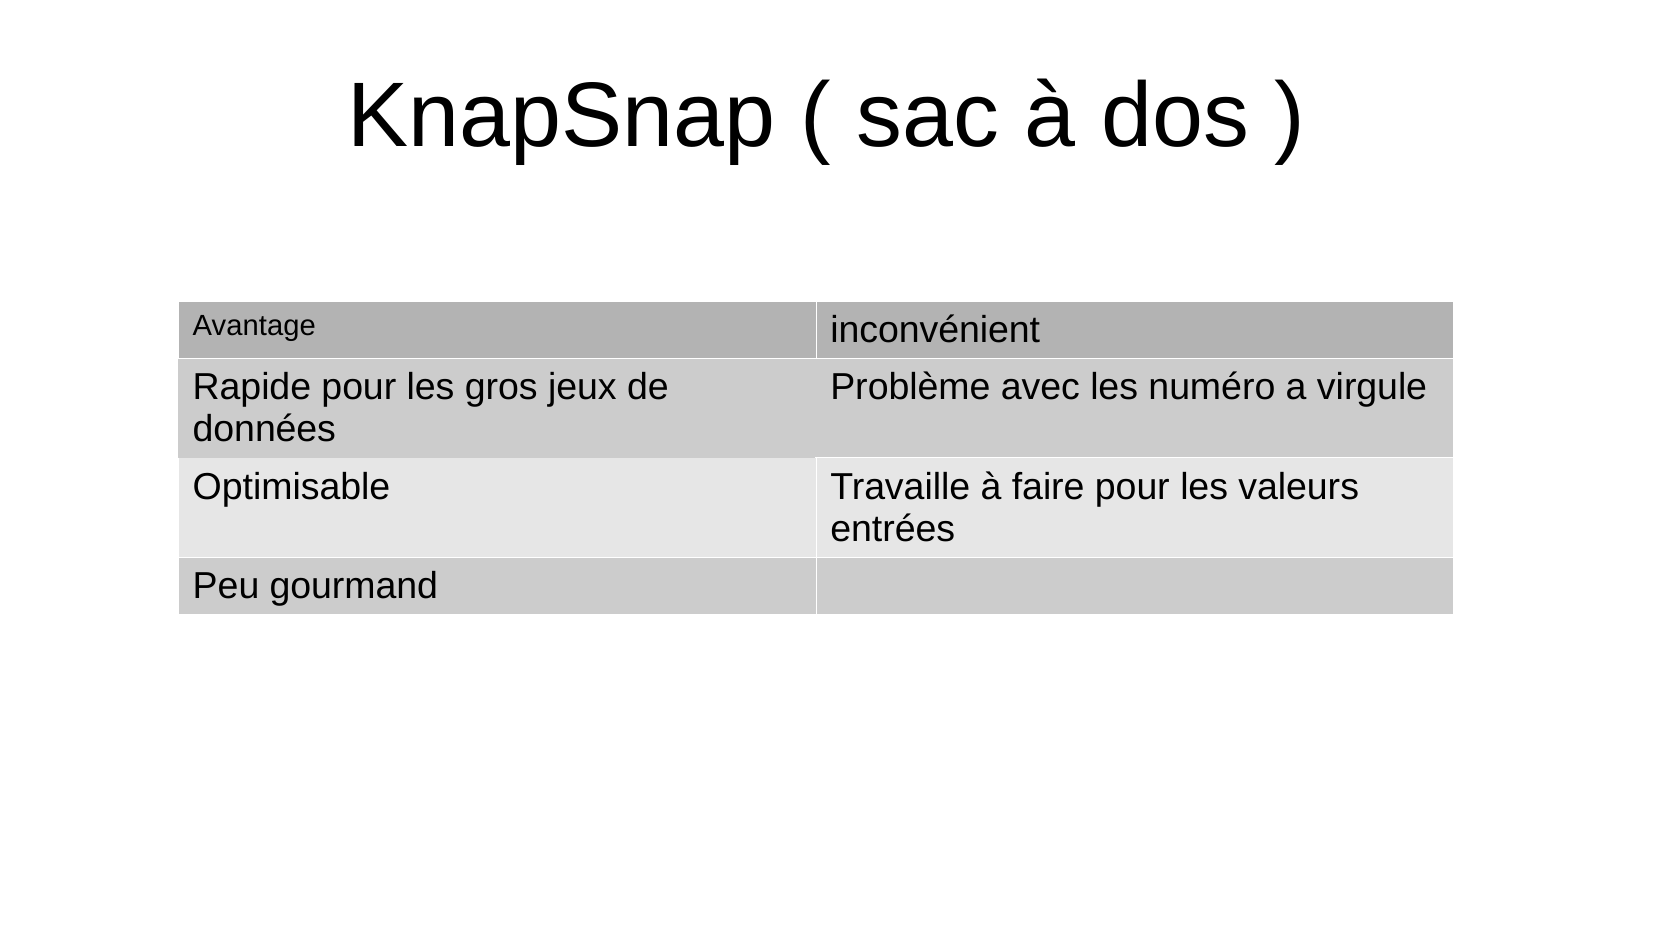

# KnapSnap ( sac à dos )
| Avantage | inconvénient |
| --- | --- |
| Rapide pour les gros jeux de données | Problème avec les numéro a virgule |
| Optimisable | Travaille à faire pour les valeurs entrées |
| Peu gourmand | |